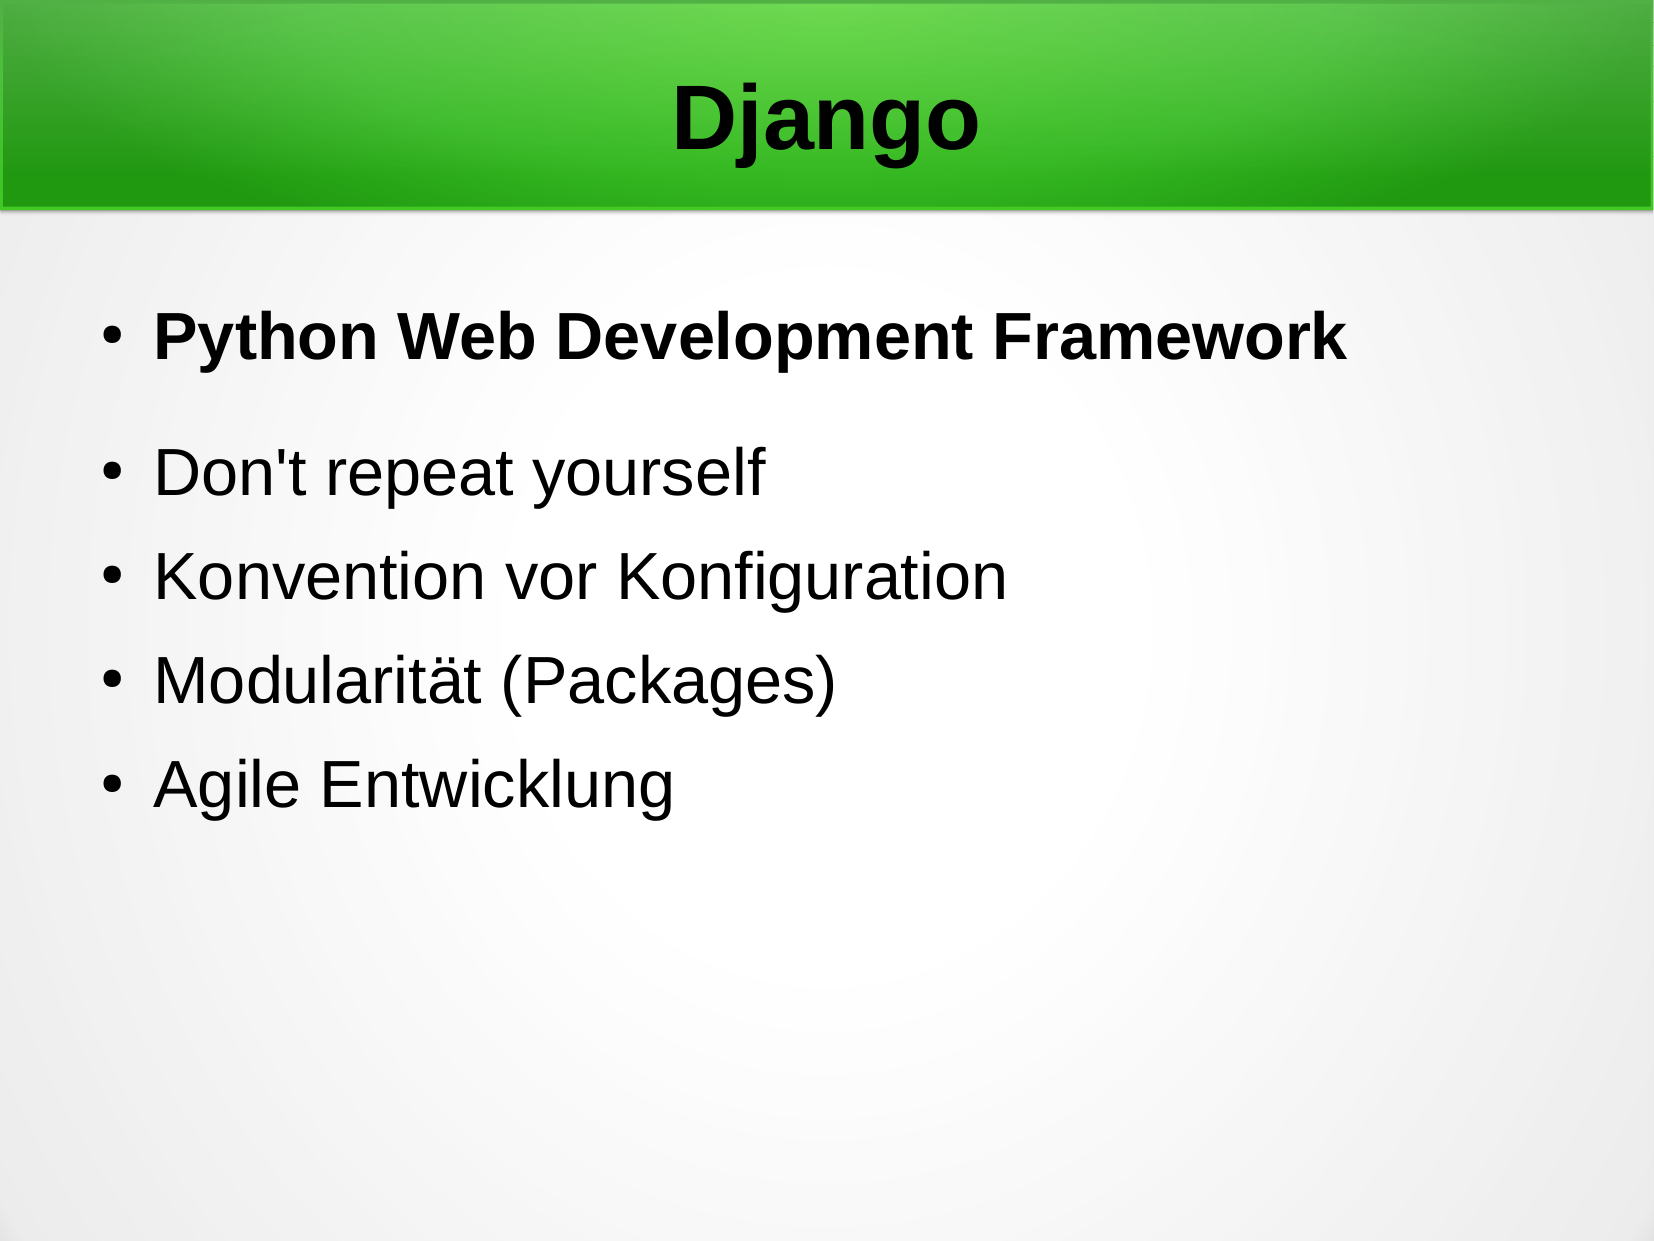

# Django
Python Web Development Framework
Don't repeat yourself
Konvention vor Konfiguration
Modularität (Packages)
Agile Entwicklung